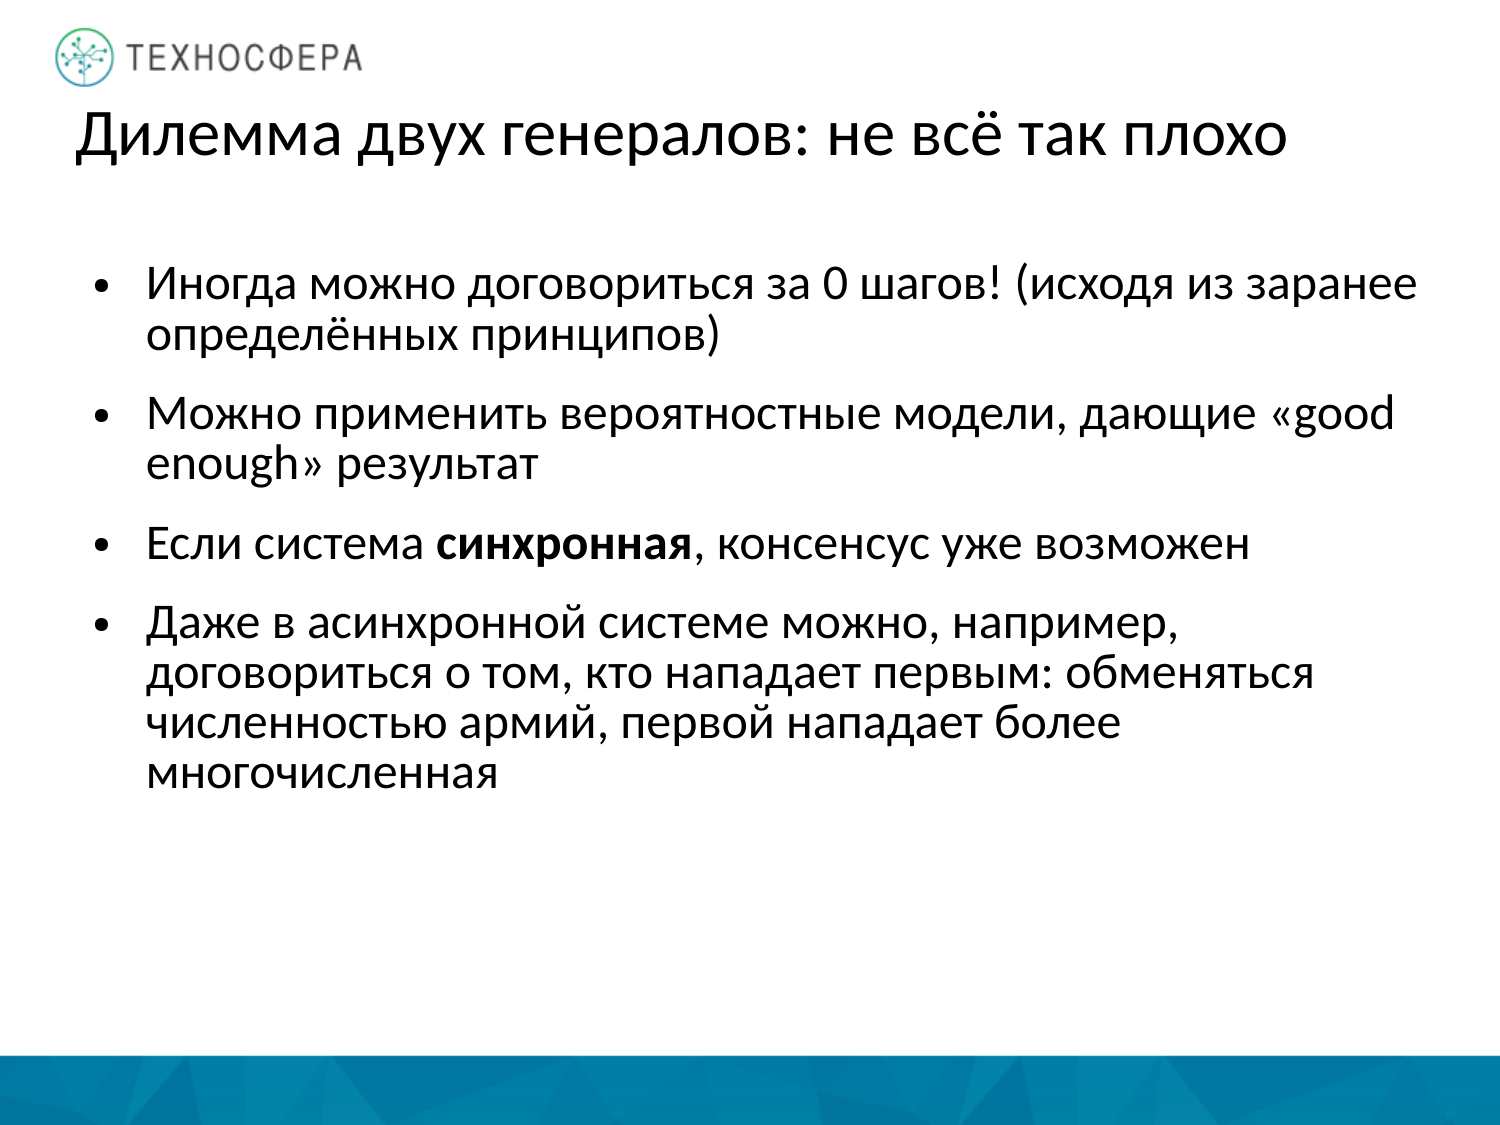

# Дилемма двух генералов: не всё так плохо
Иногда можно договориться за 0 шагов! (исходя из заранее определённых принципов)
Можно применить вероятностные модели, дающие «good enough» результат
Если система синхронная, консенсус уже возможен
Даже в асинхронной системе можно, например, договориться о том, кто нападает первым: обменяться численностью армий, первой нападает более многочисленная